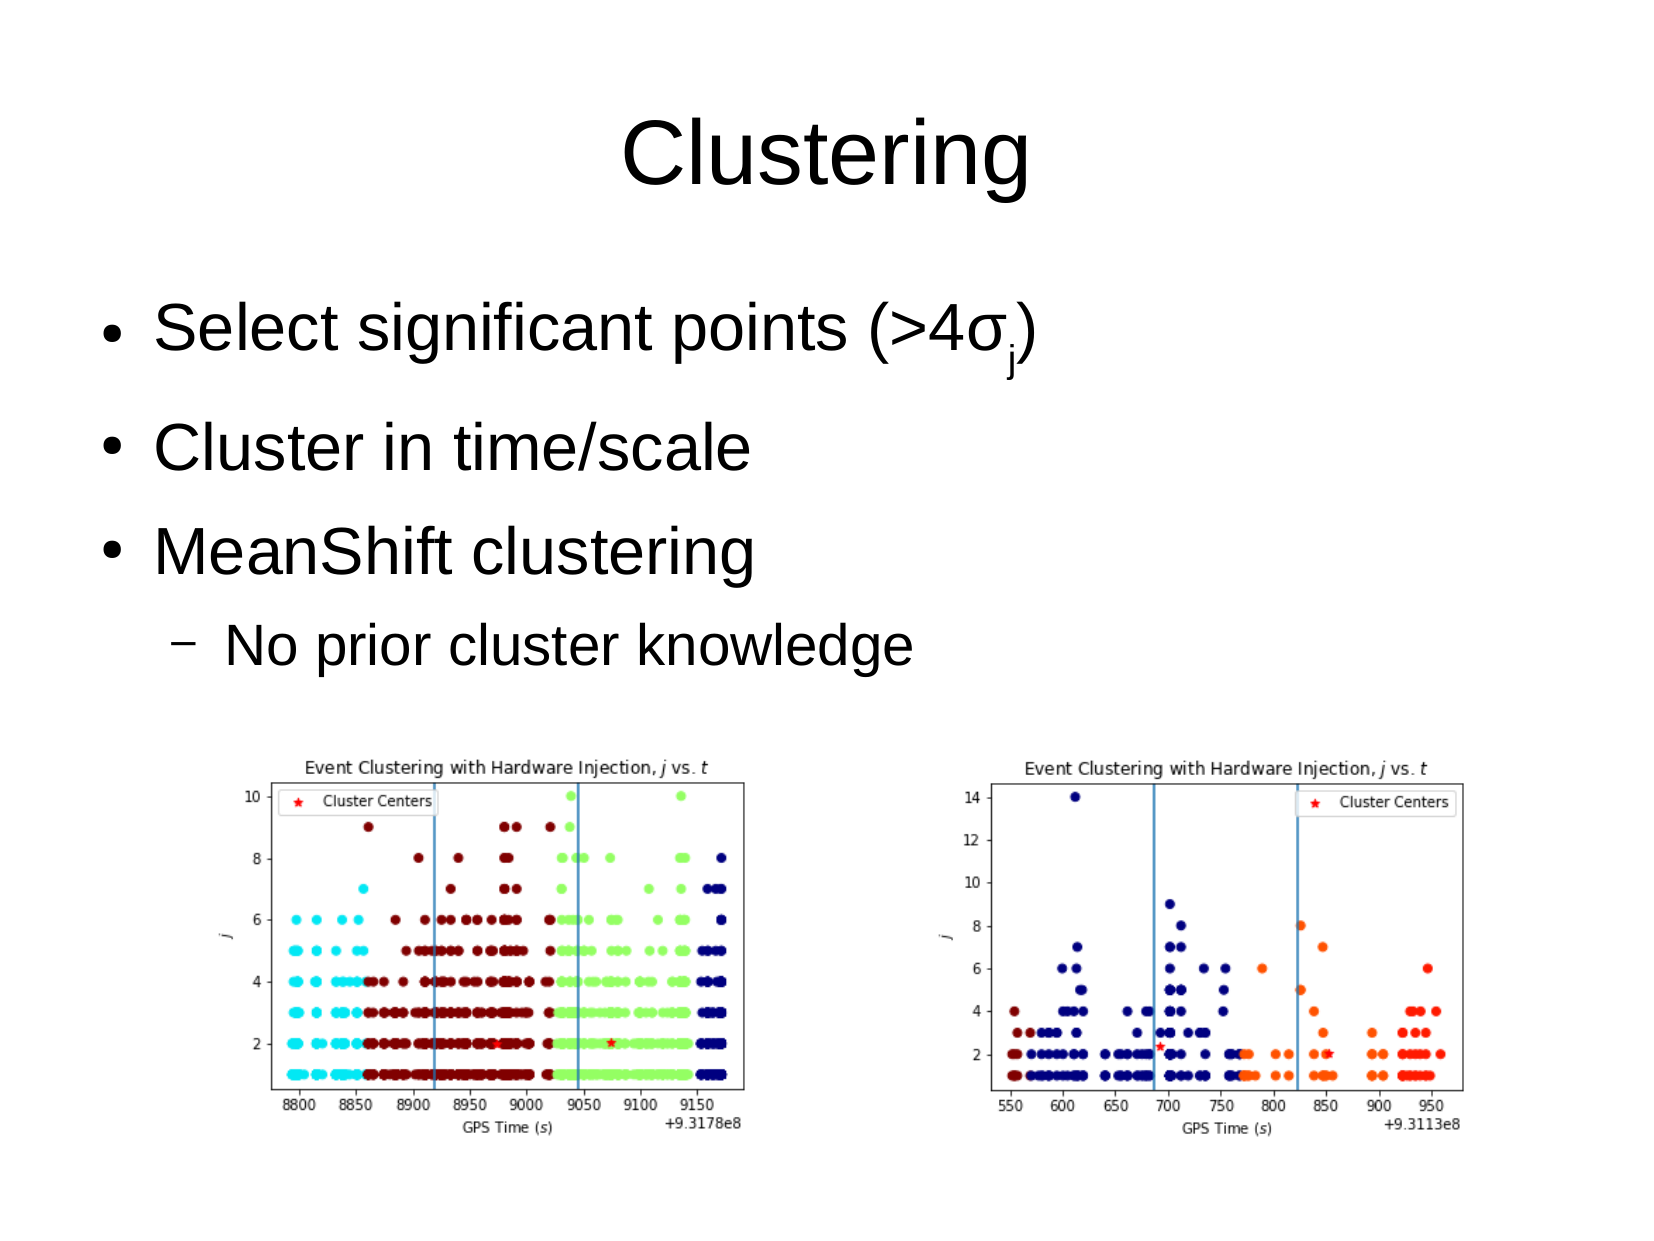

# Clustering
Select significant points (>4σj)
Cluster in time/scale
MeanShift clustering
No prior cluster knowledge